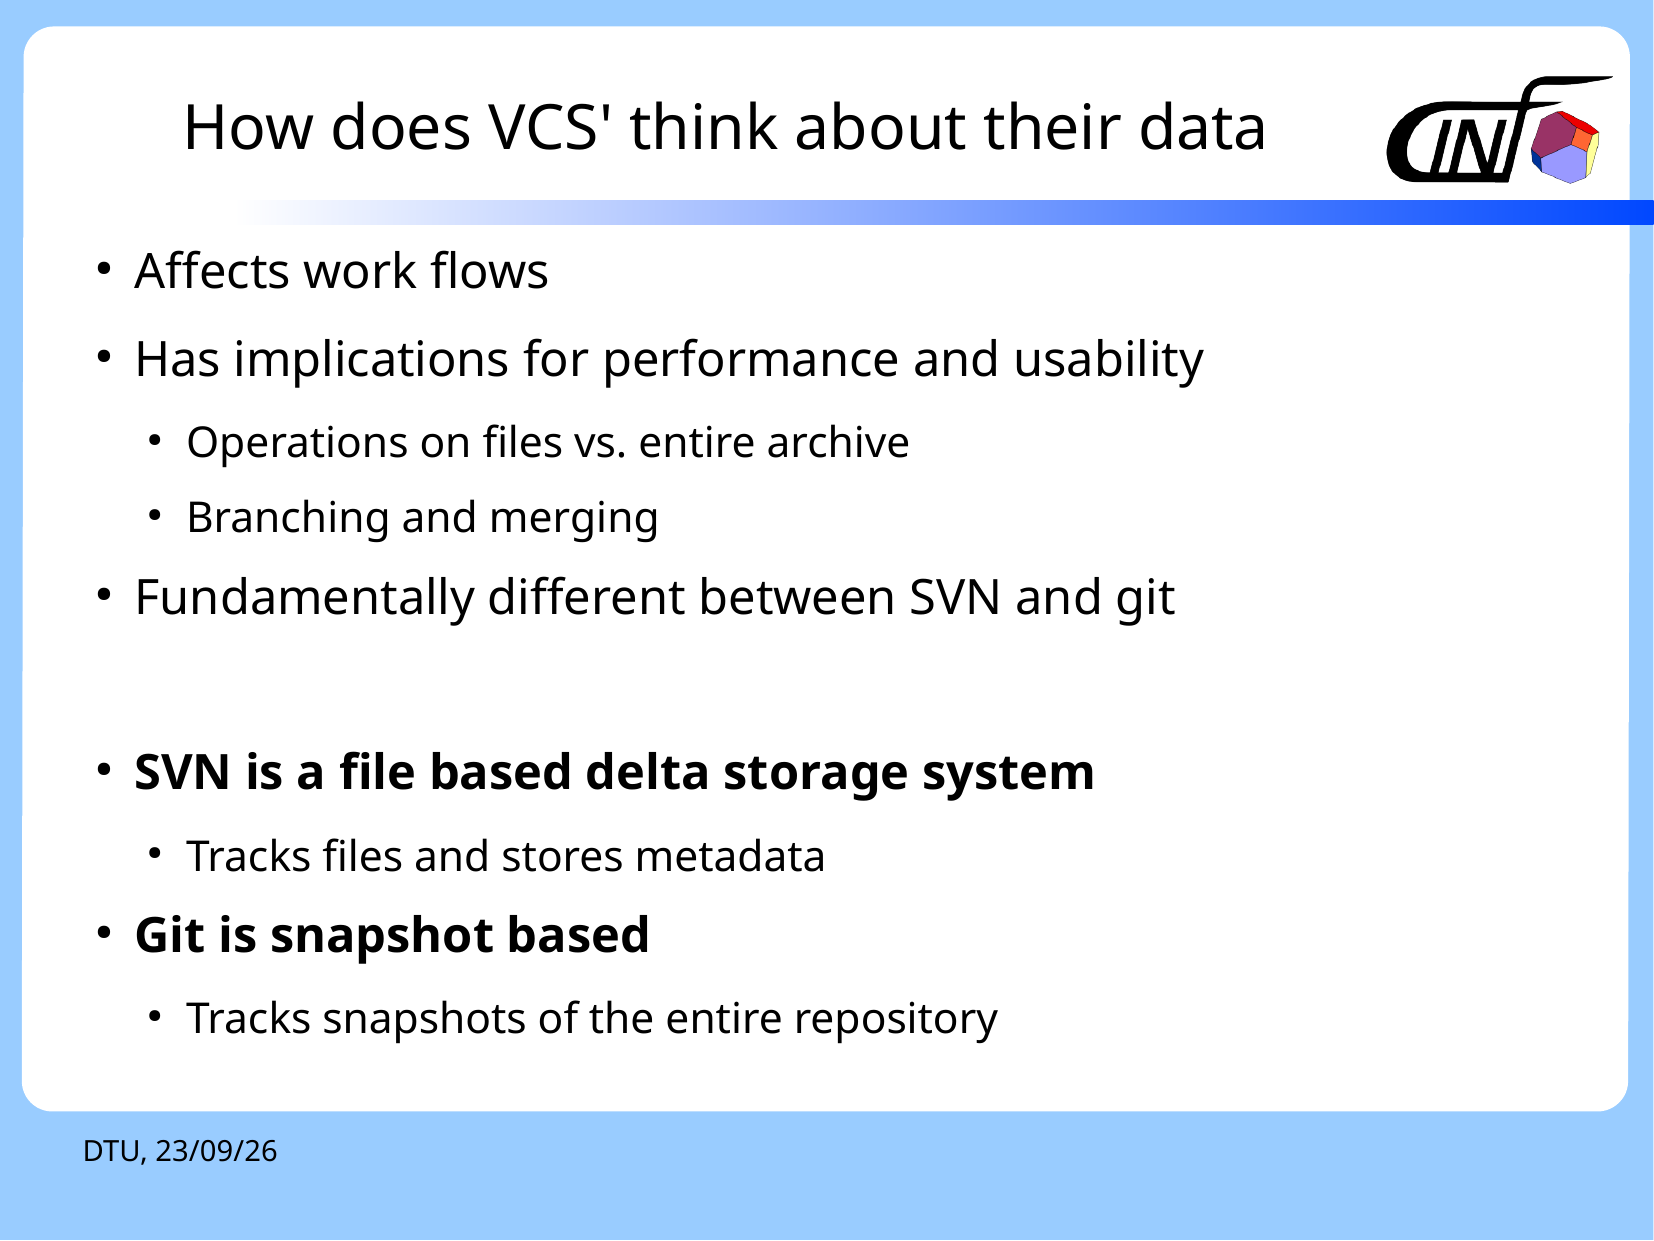

# How does VCS' think about their data
Affects work flows
Has implications for performance and usability
Operations on files vs. entire archive
Branching and merging
Fundamentally different between SVN and git
SVN is a file based delta storage system
Tracks files and stores metadata
Git is snapshot based
Tracks snapshots of the entire repository